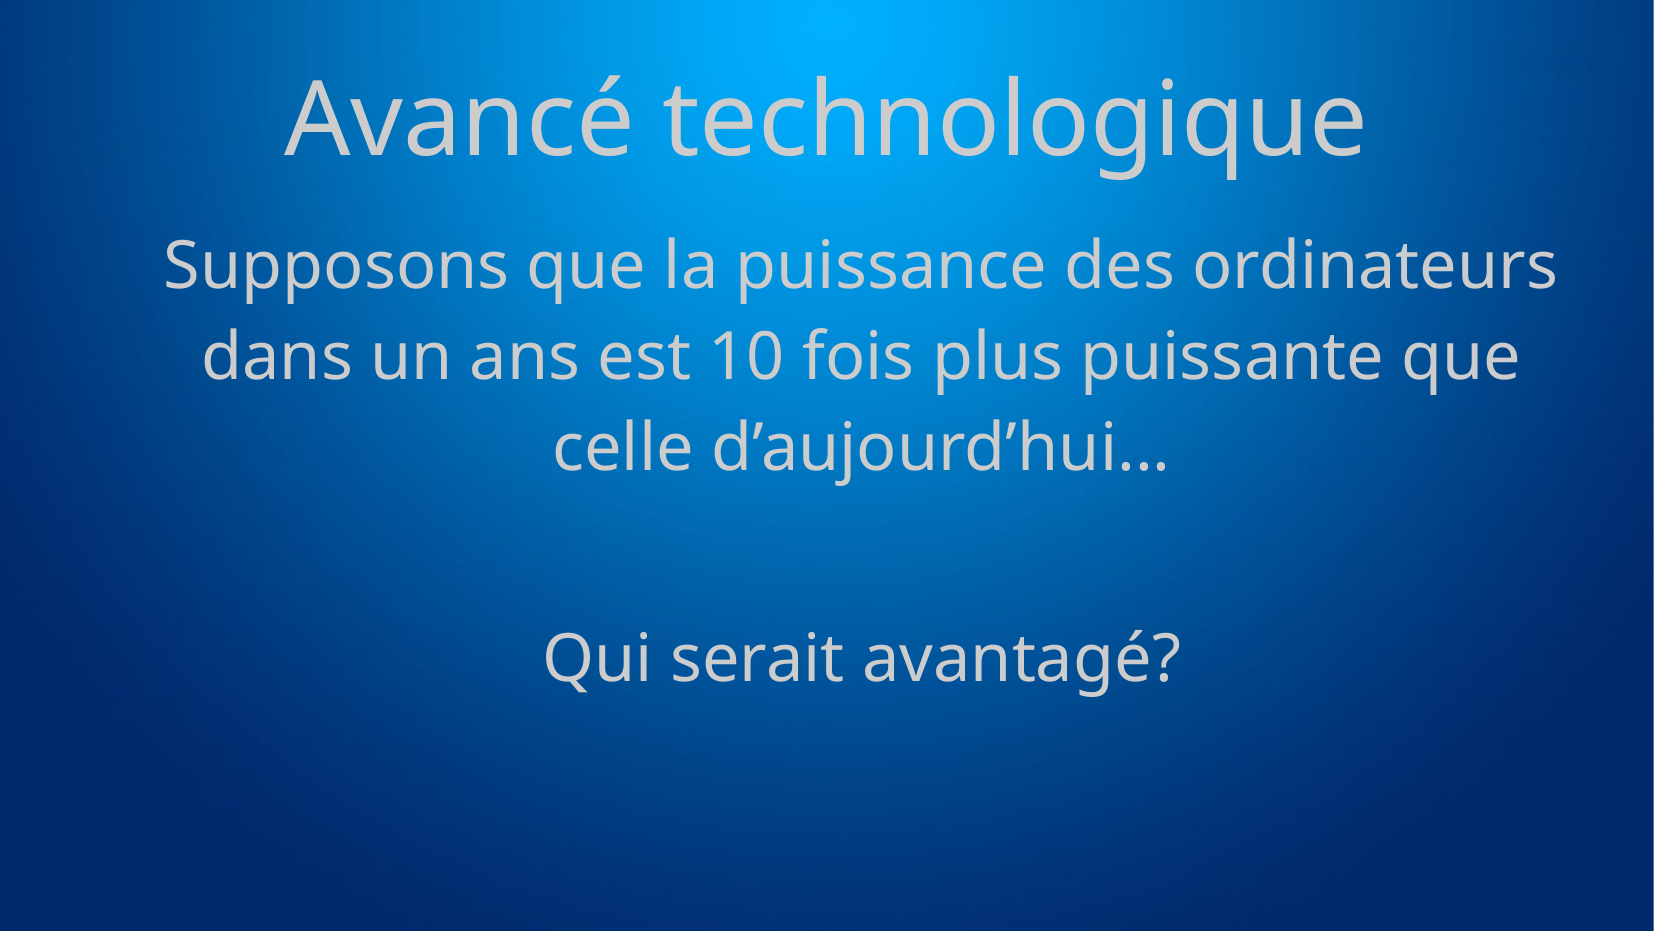

# Avancé technologique
Supposons que la puissance des ordinateurs dans un ans est 10 fois plus puissante que celle d’aujourd’hui...
Qui serait avantagé?